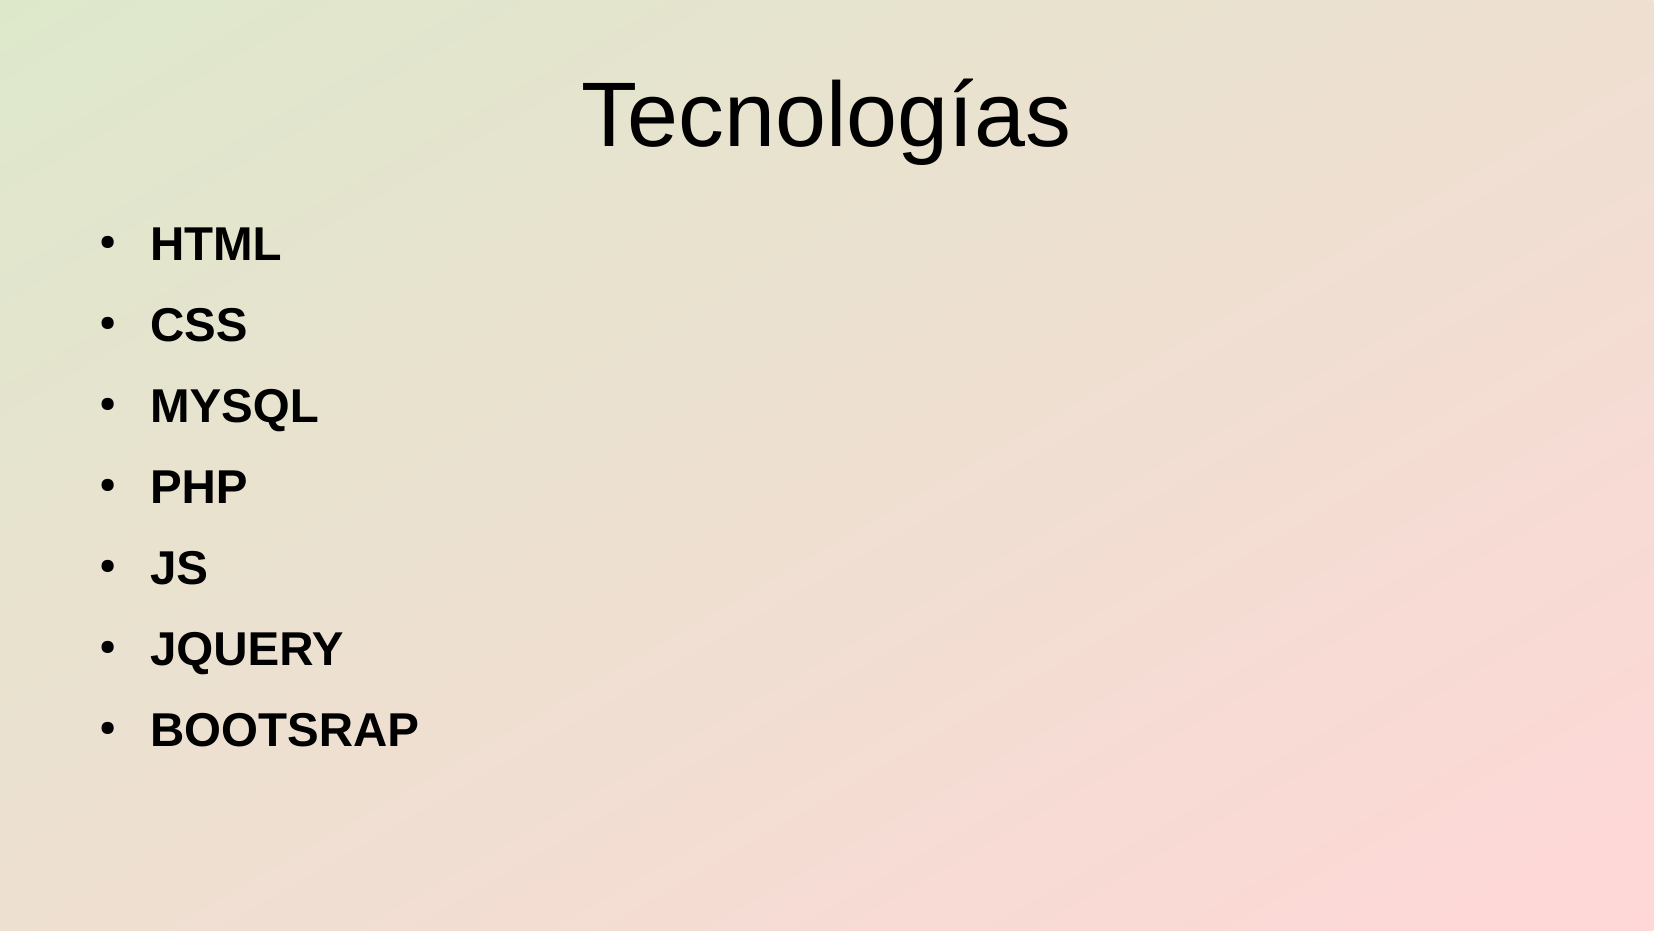

# Tecnologías
HTML
CSS
MYSQL
PHP
JS
JQUERY
BOOTSRAP